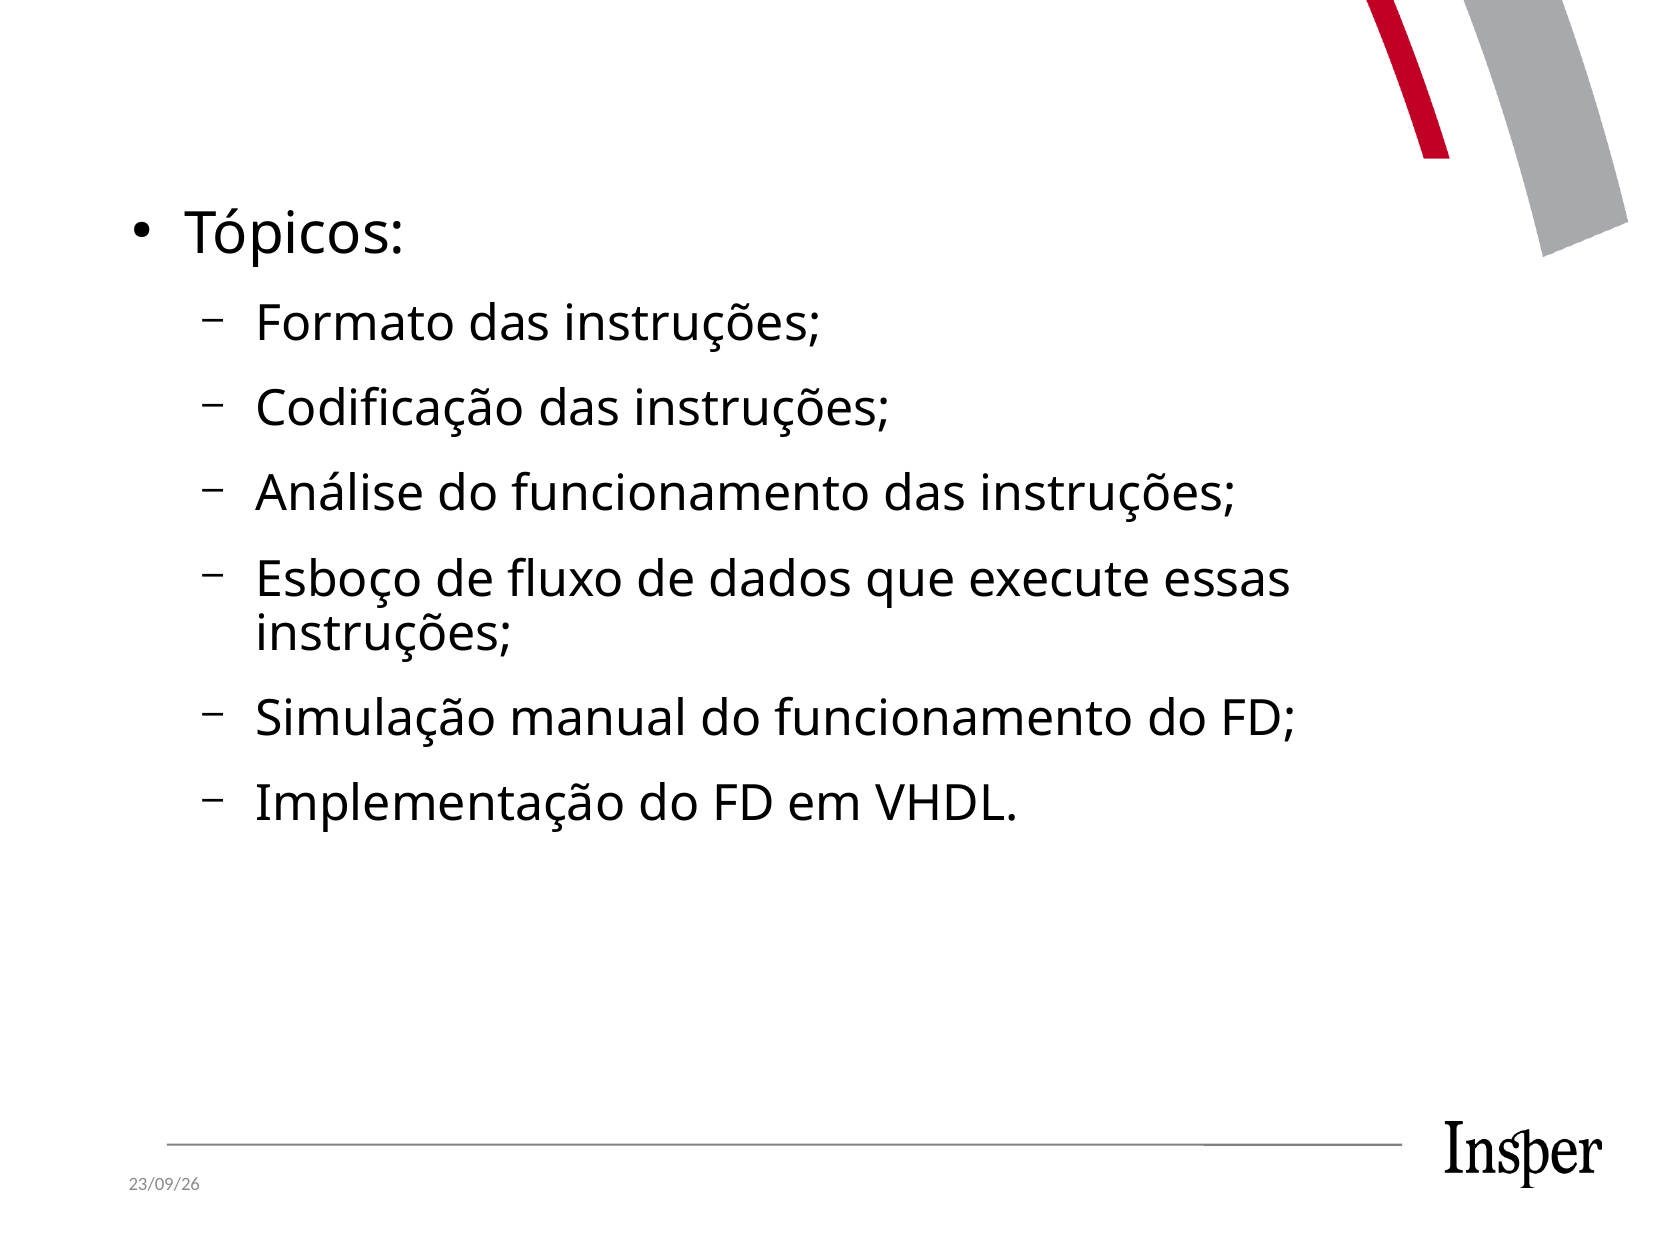

# Tópicos:
Formato das instruções;
Codificação das instruções;
Análise do funcionamento das instruções;
Esboço de fluxo de dados que execute essas instruções;
Simulação manual do funcionamento do FD;
Implementação do FD em VHDL.